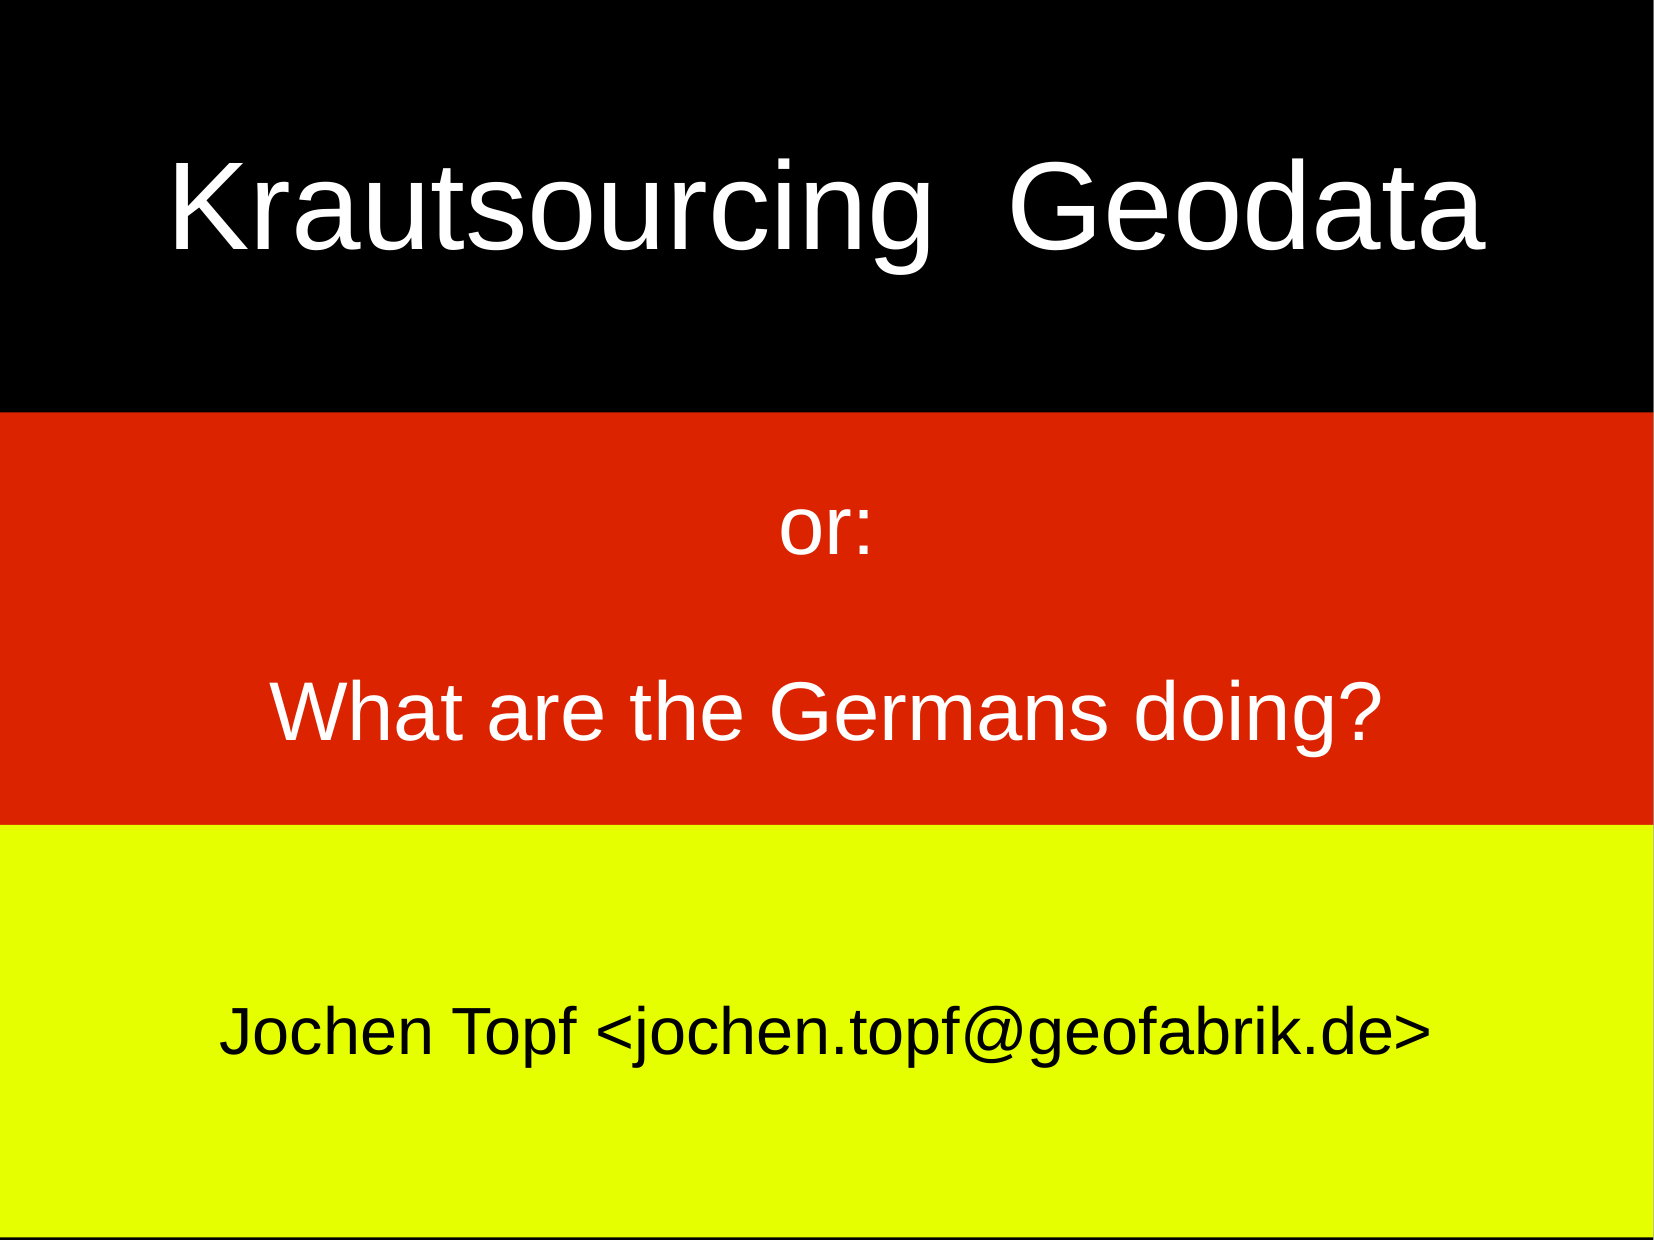

Krautsourcing Geodata
or:
What are the Germans doing?
Jochen Topf <jochen.topf@geofabrik.de>